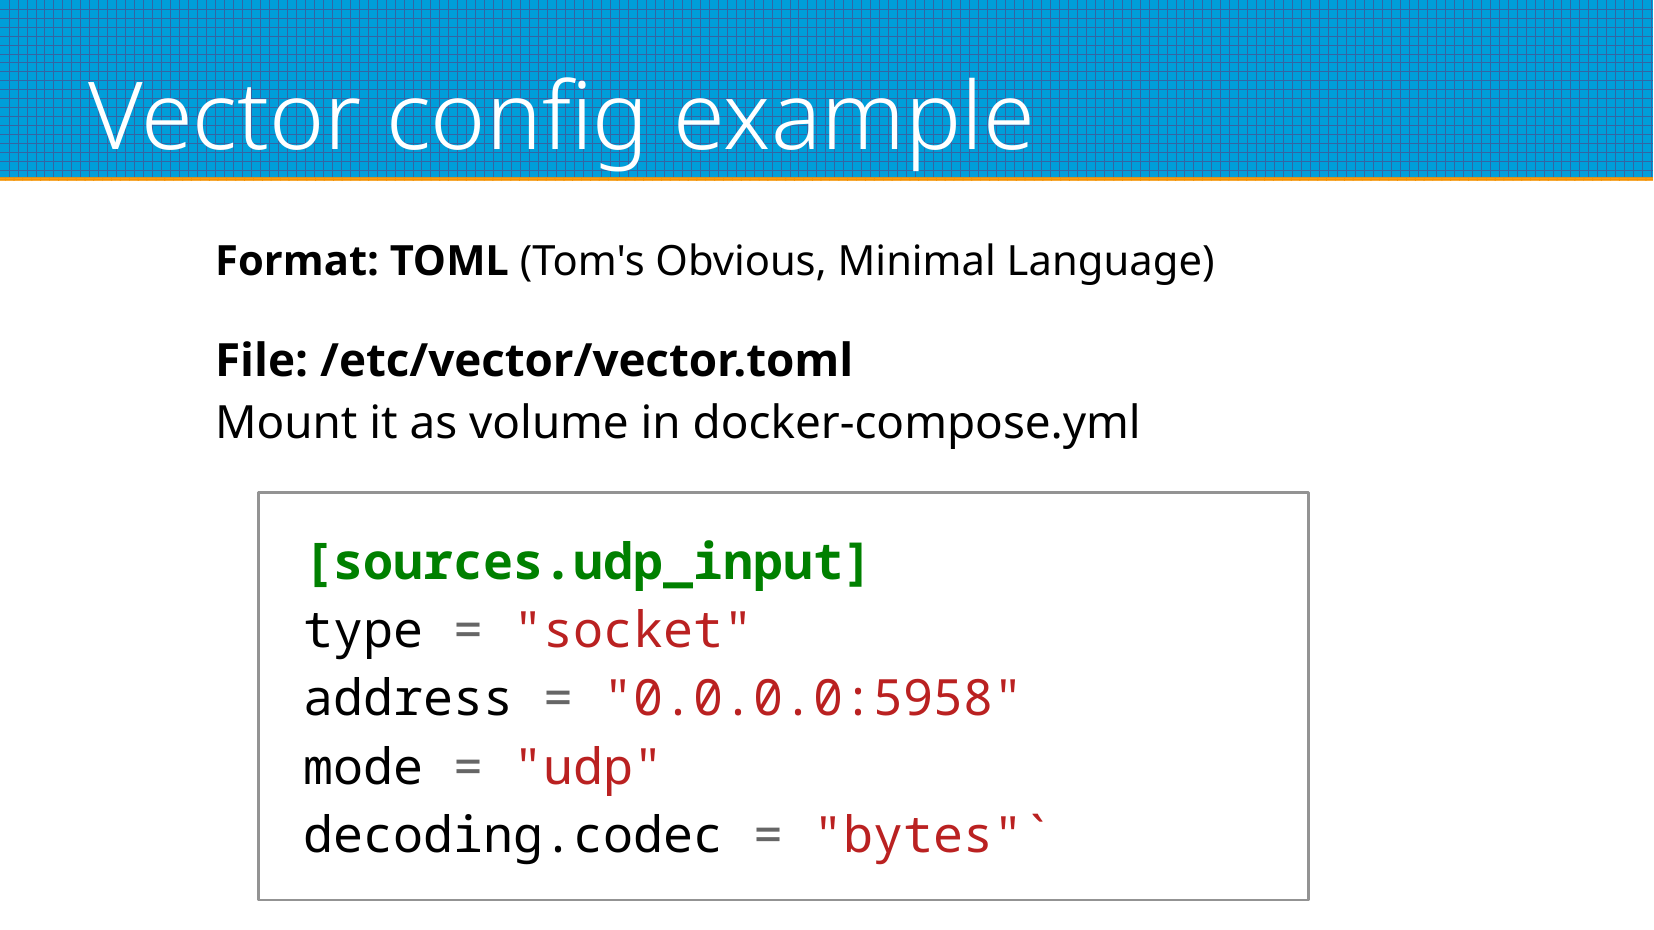

# Vector config example
Format: TOML (Tom's Obvious, Minimal Language)
File: /etc/vector/vector.toml
Mount it as volume in docker-compose.yml
[sources.udp_input]
type = "socket"
address = "0.0.0.0:5958"
mode = "udp"
decoding.codec = "bytes"`